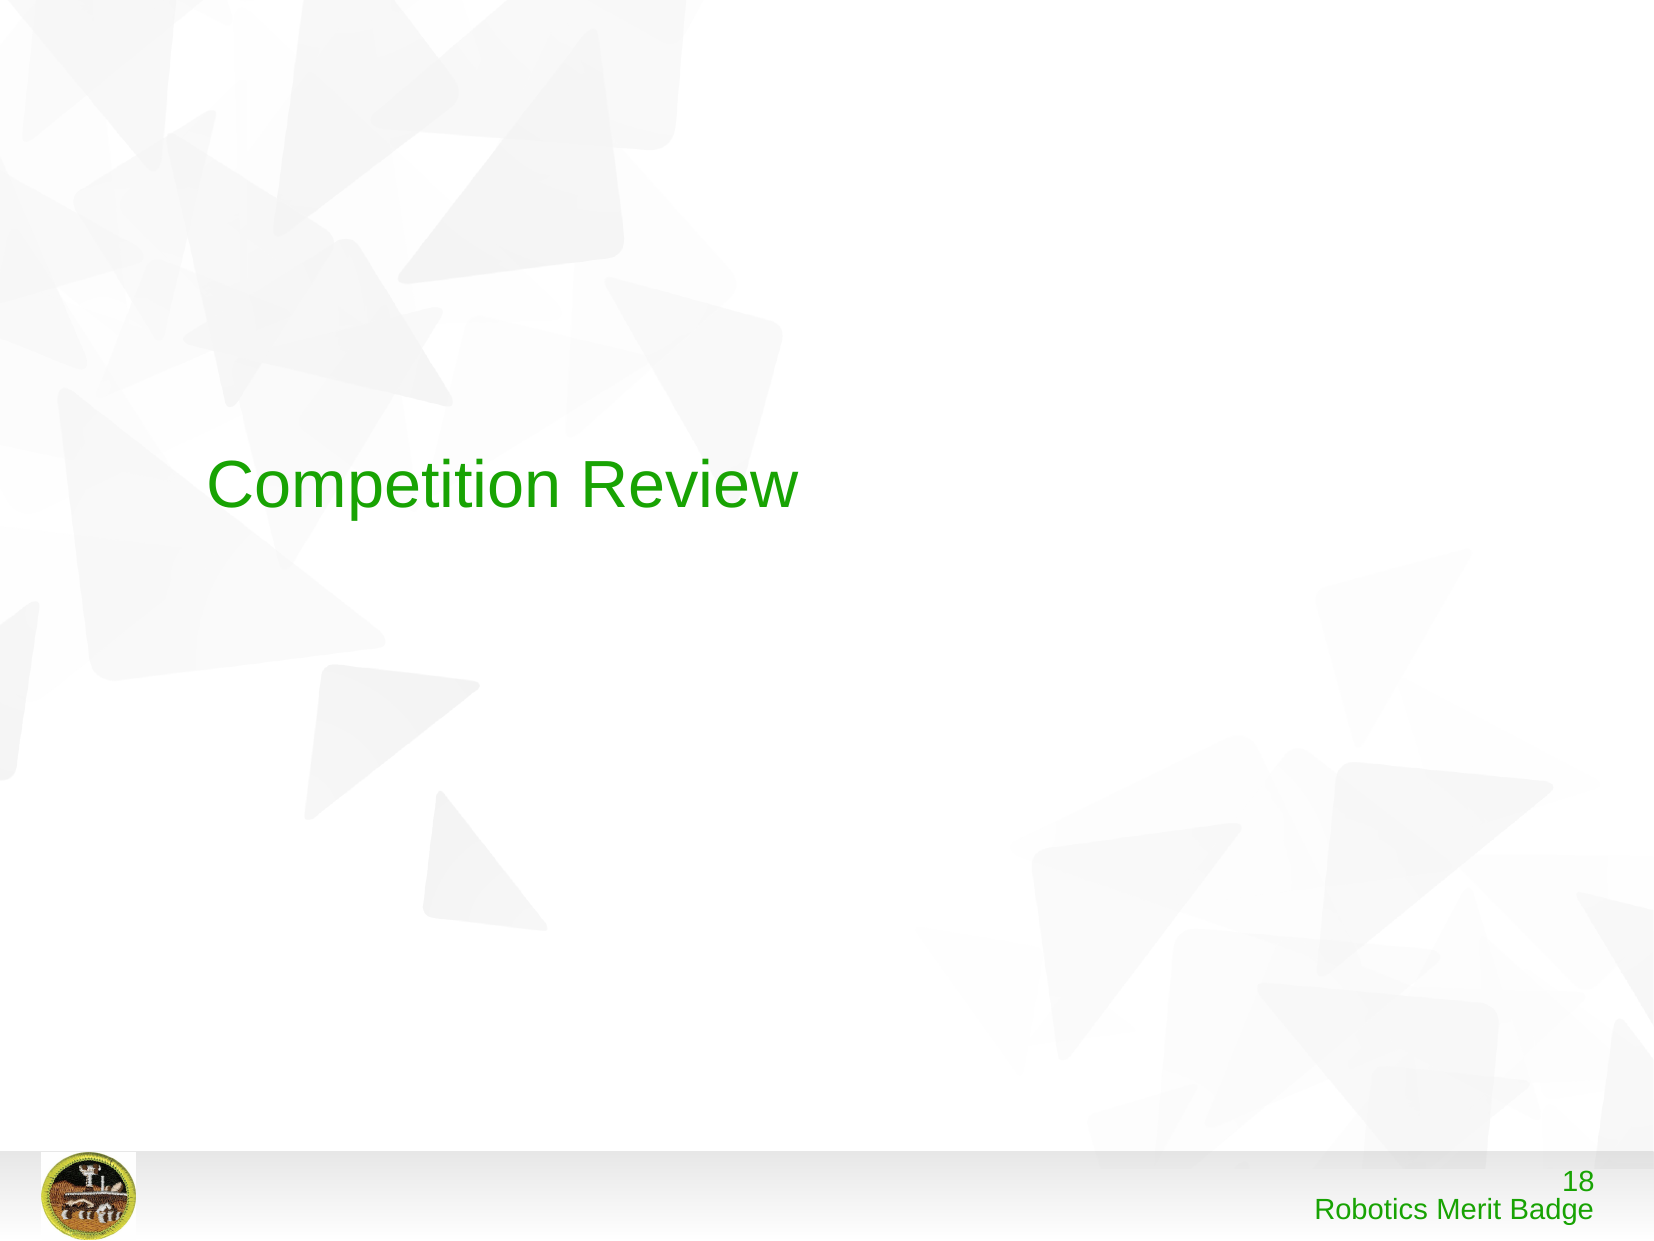

# Competition Review
18
Robotics Merit Badge